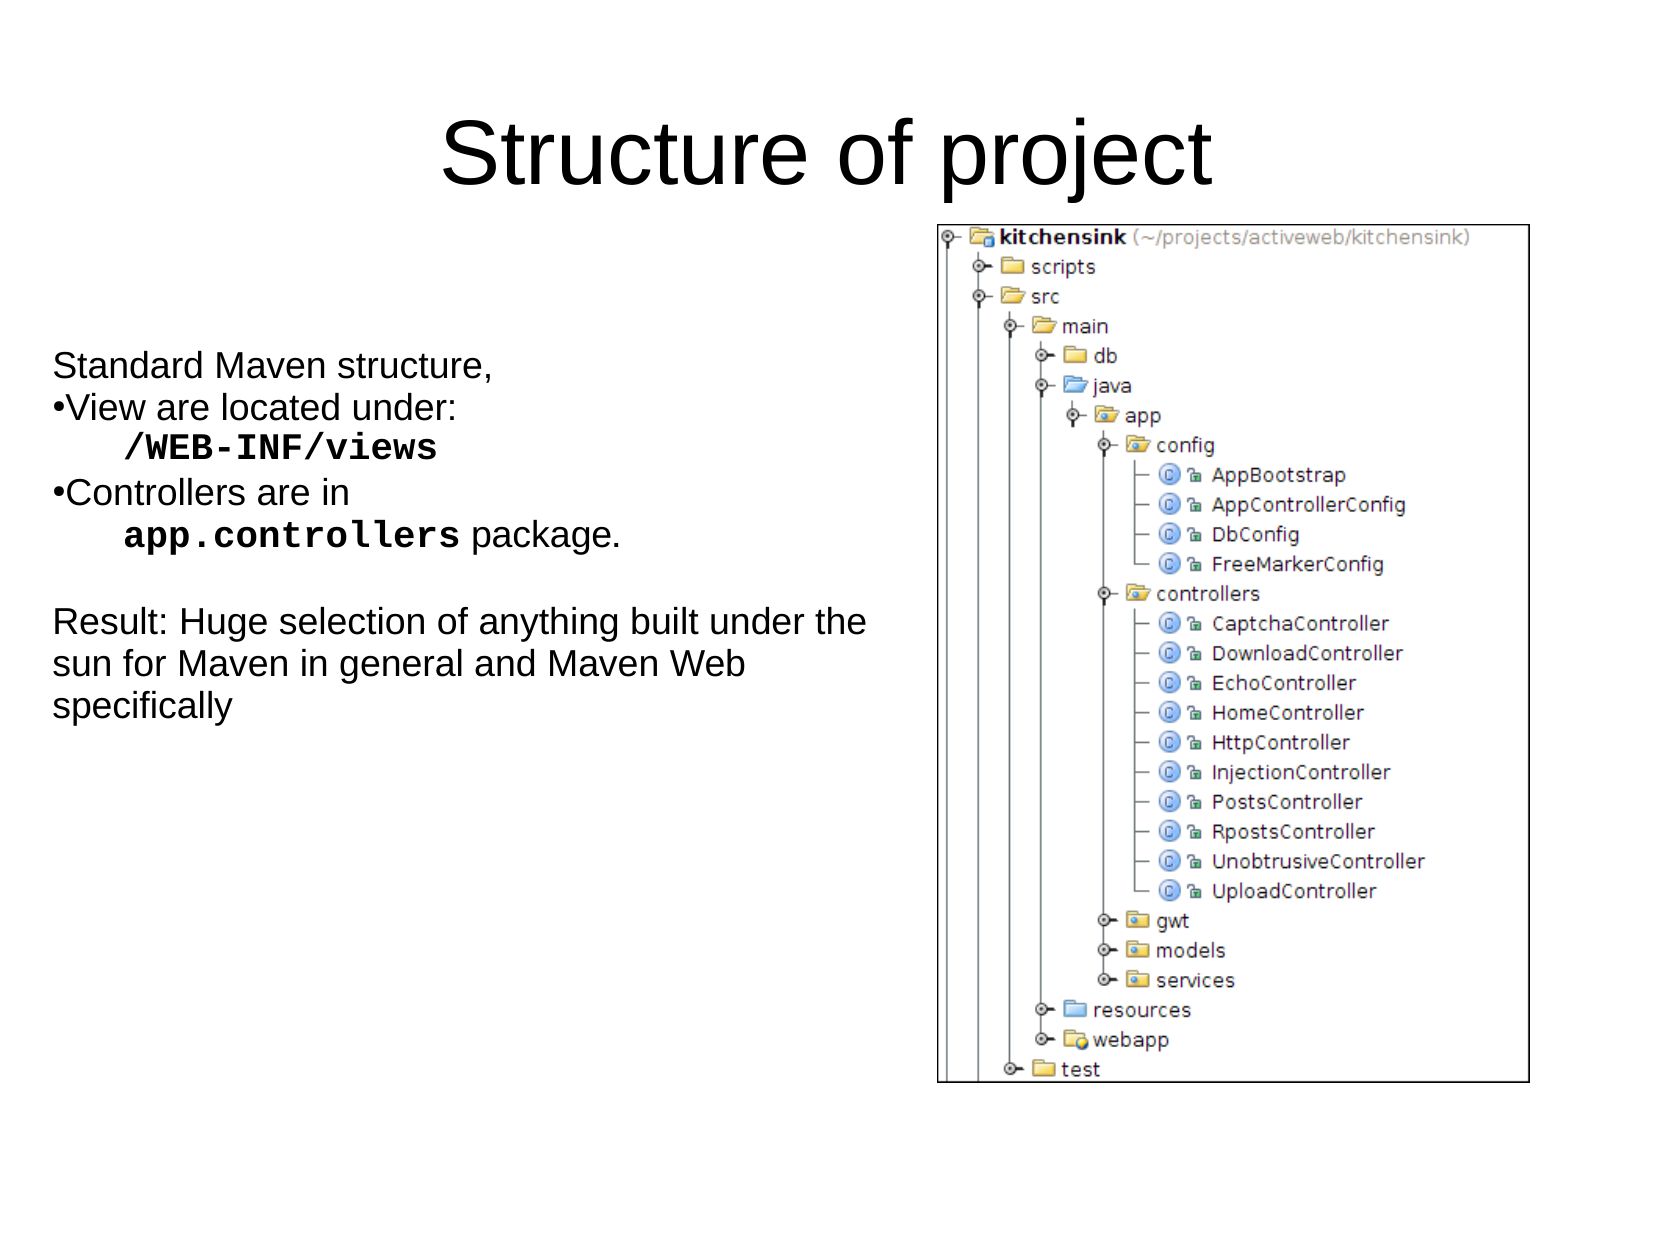

# Structure of project
Standard Maven structure,
View are located under:
/WEB-INF/views
Controllers are in
app.controllers package.
Result: Huge selection of anything built under the
sun for Maven in general and Maven Web
specifically